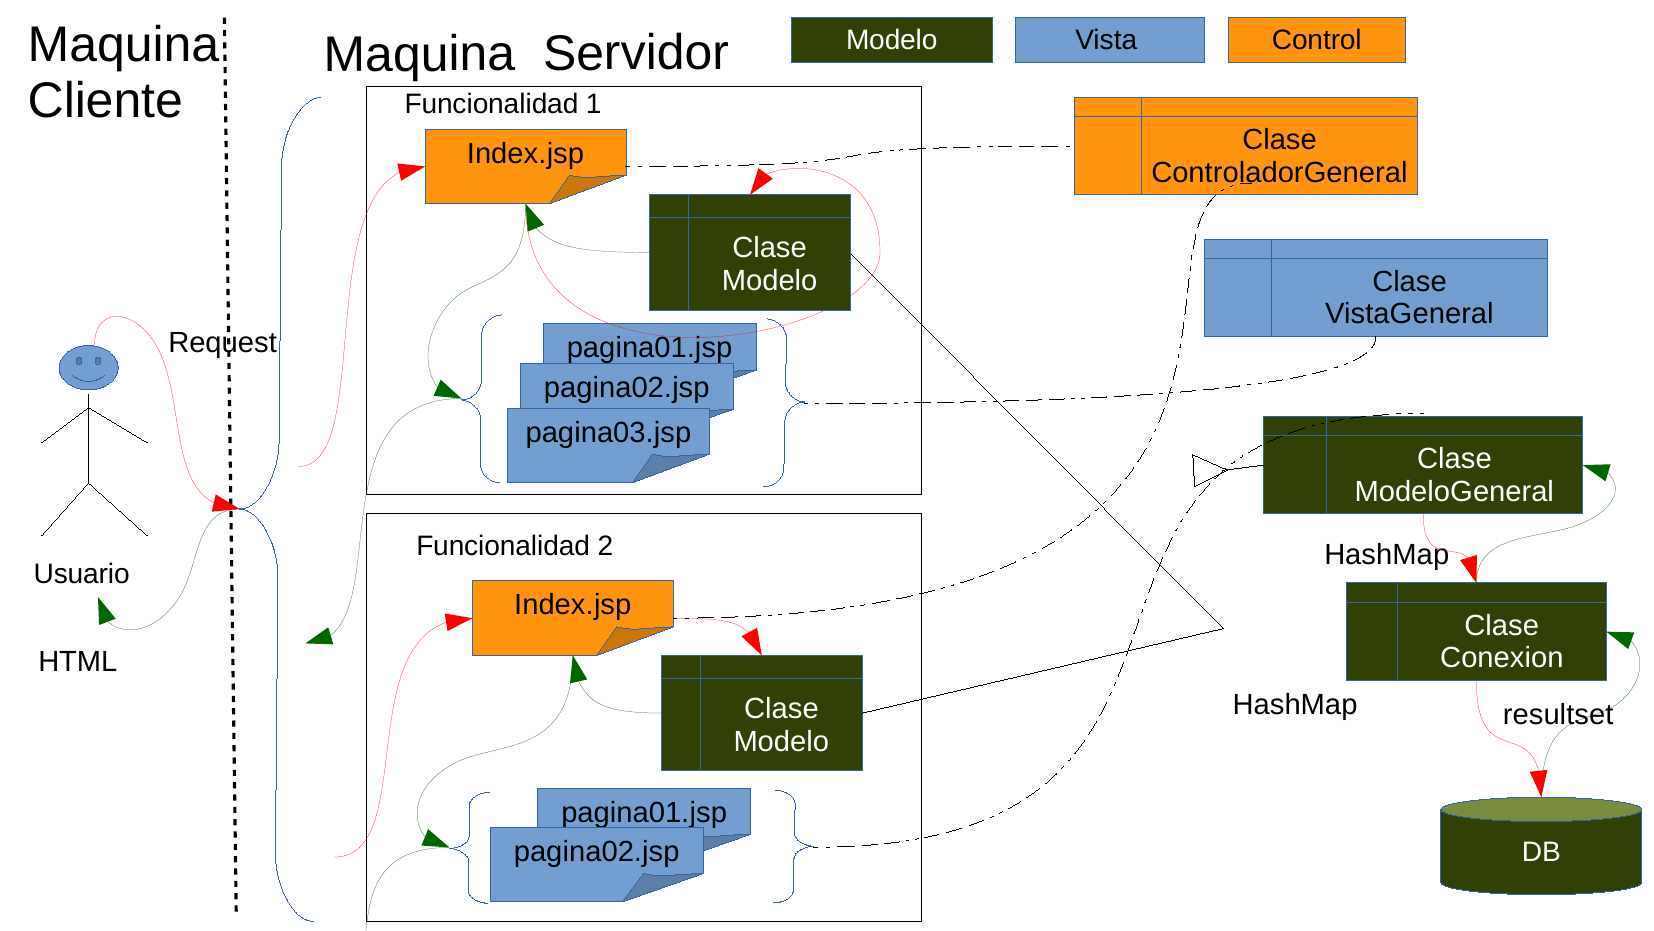

Maquina
Cliente
Maquina Servidor
Modelo
Vista
Control
Funcionalidad 1
Clase
ControladorGeneral
Index.jsp
Clase
Modelo
Clase
VistaGeneral
Request
pagina01.jsp
pagina02.jsp
pagina03.jsp
Clase
ModeloGeneral
Funcionalidad 2
HashMap
Usuario
sql
Index.jsp
Clase
Conexion
HTML
Clase
Modelo
HashMap
resultset
pagina01.jsp
DB
pagina02.jsp